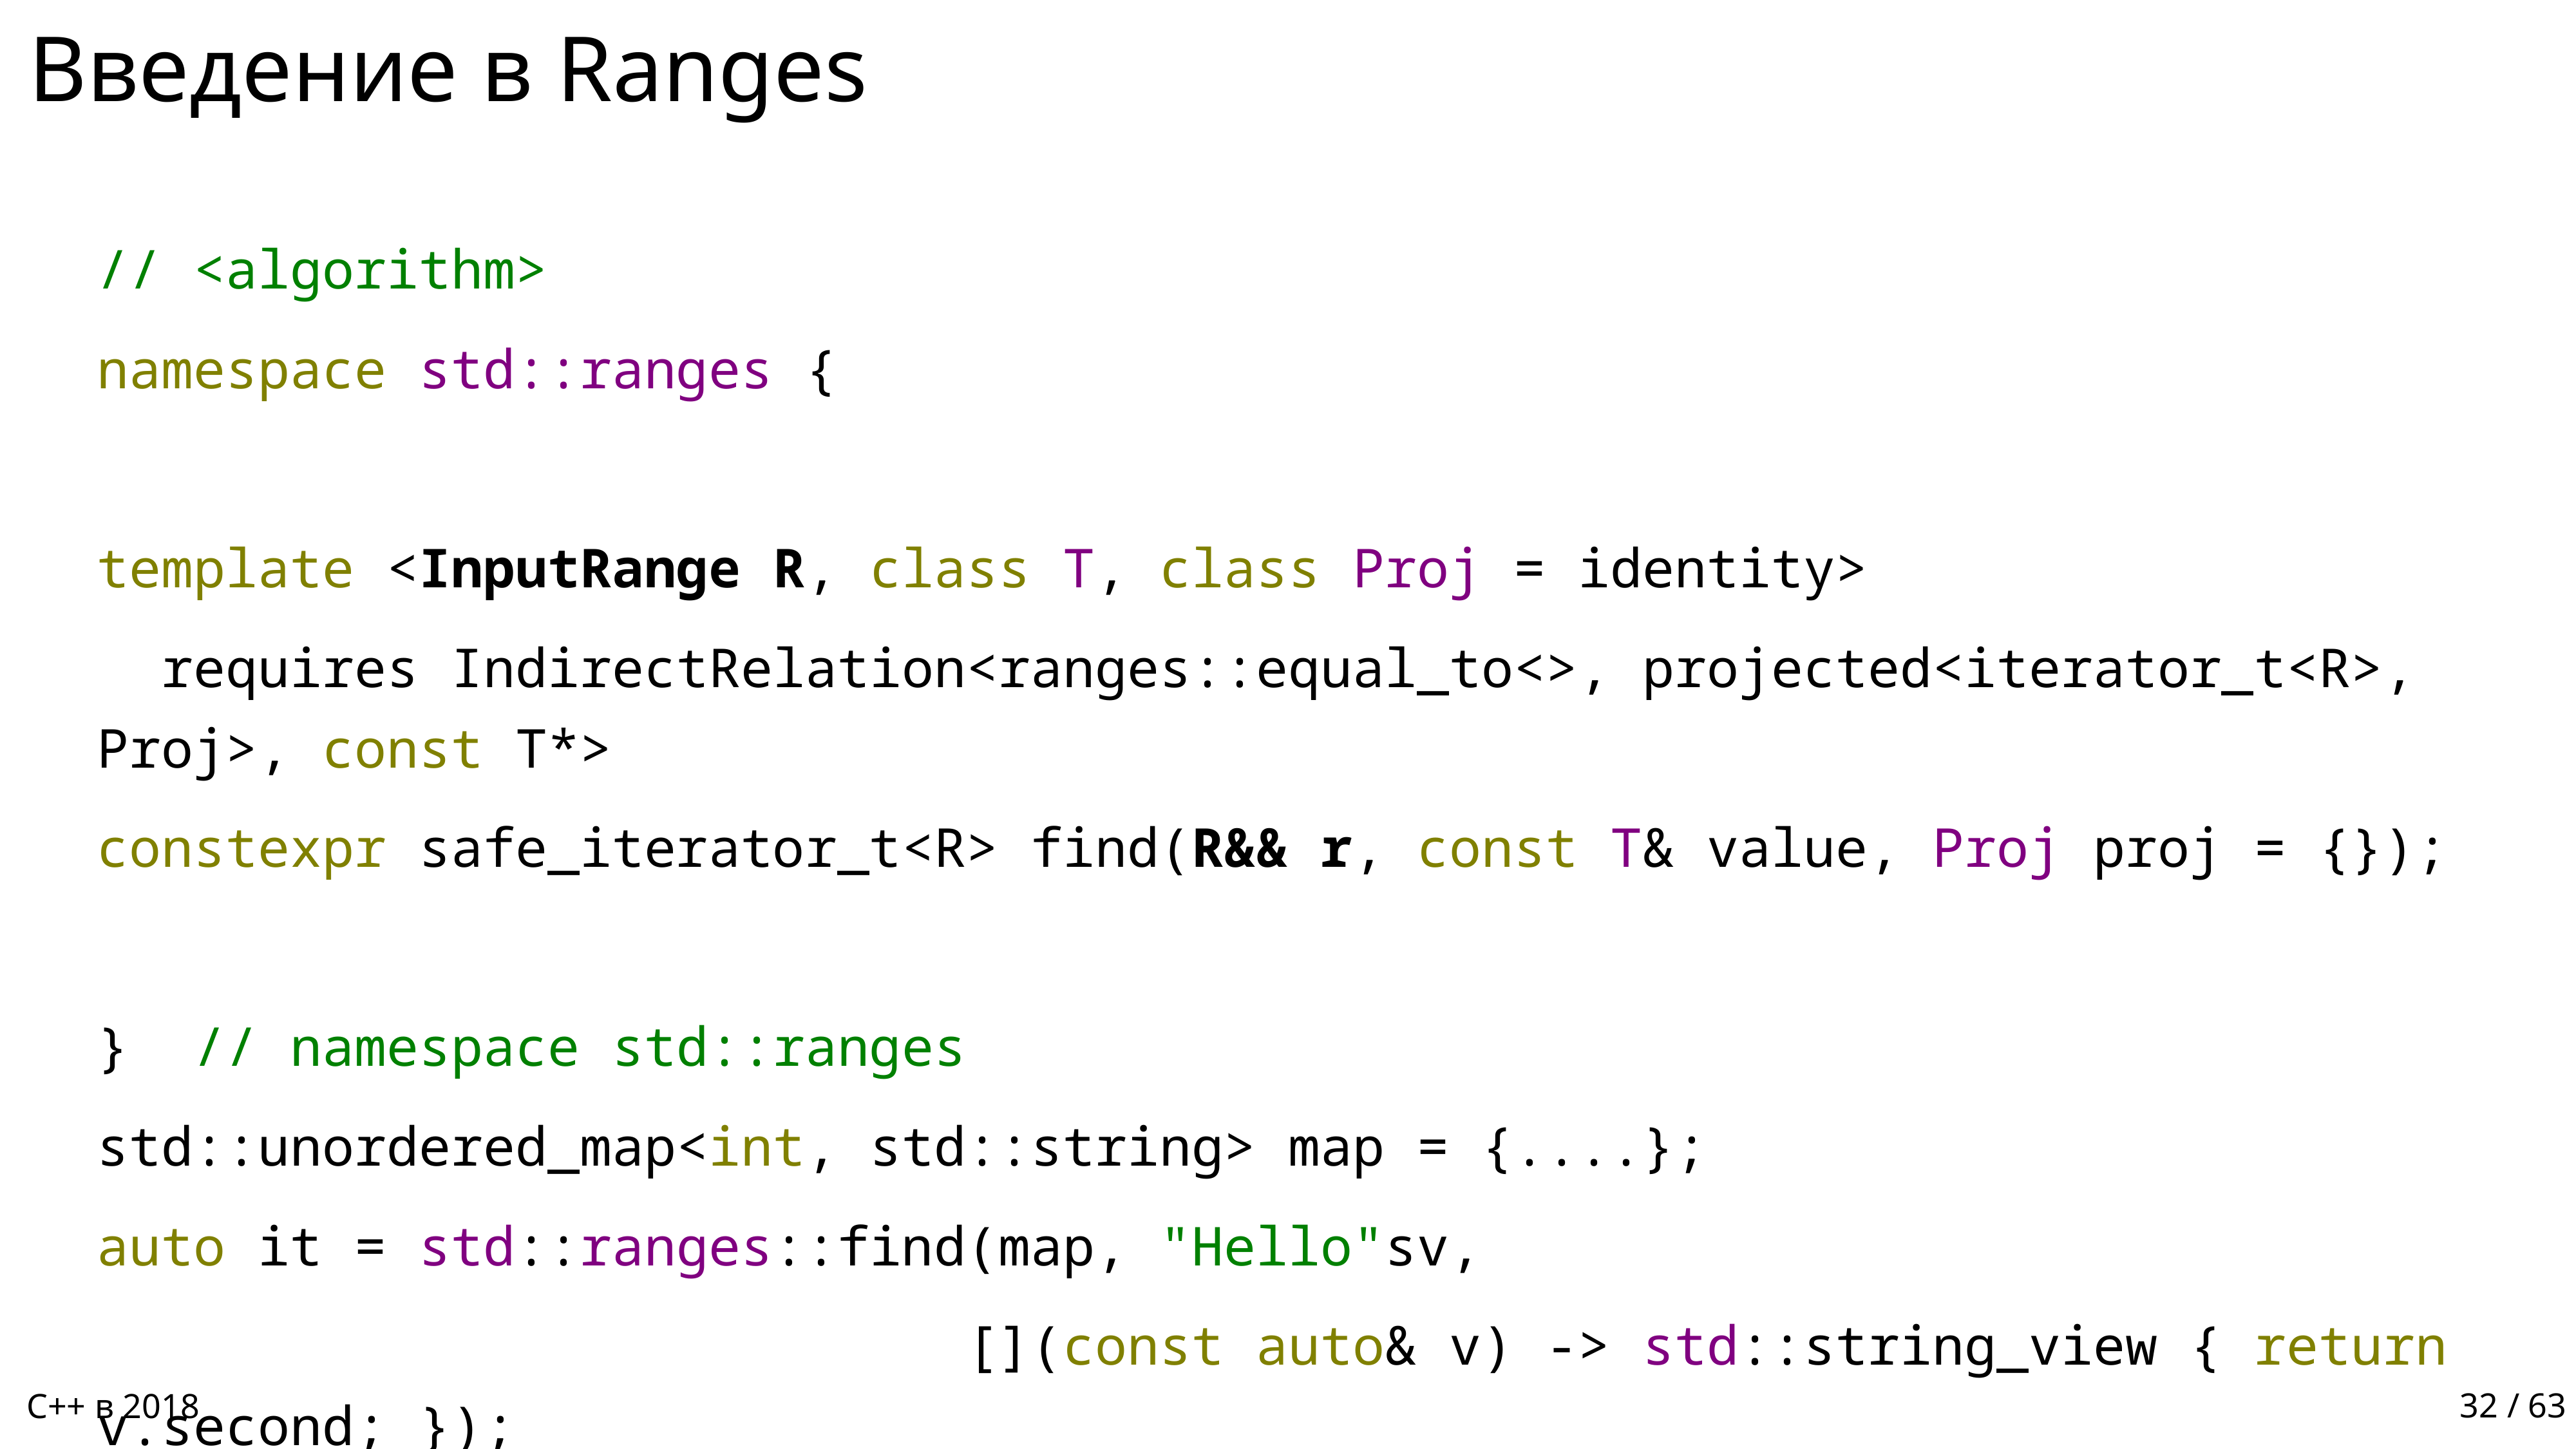

# Введение в Ranges
// <algorithm>
namespace std::ranges {
template <InputRange R, class T, class Proj = identity>
 requires IndirectRelation<ranges::equal_to<>, projected<iterator_t<R>, Proj>, const T*>
constexpr safe_iterator_t<R> find(R&& r, const T& value, Proj proj = {});
} // namespace std::ranges
std::unordered_map<int, std::string> map = {....};
auto it = std::ranges::find(map, "Hello"sv,
 [](const auto& v) -> std::string_view { return v.second; });
C++ в 2018